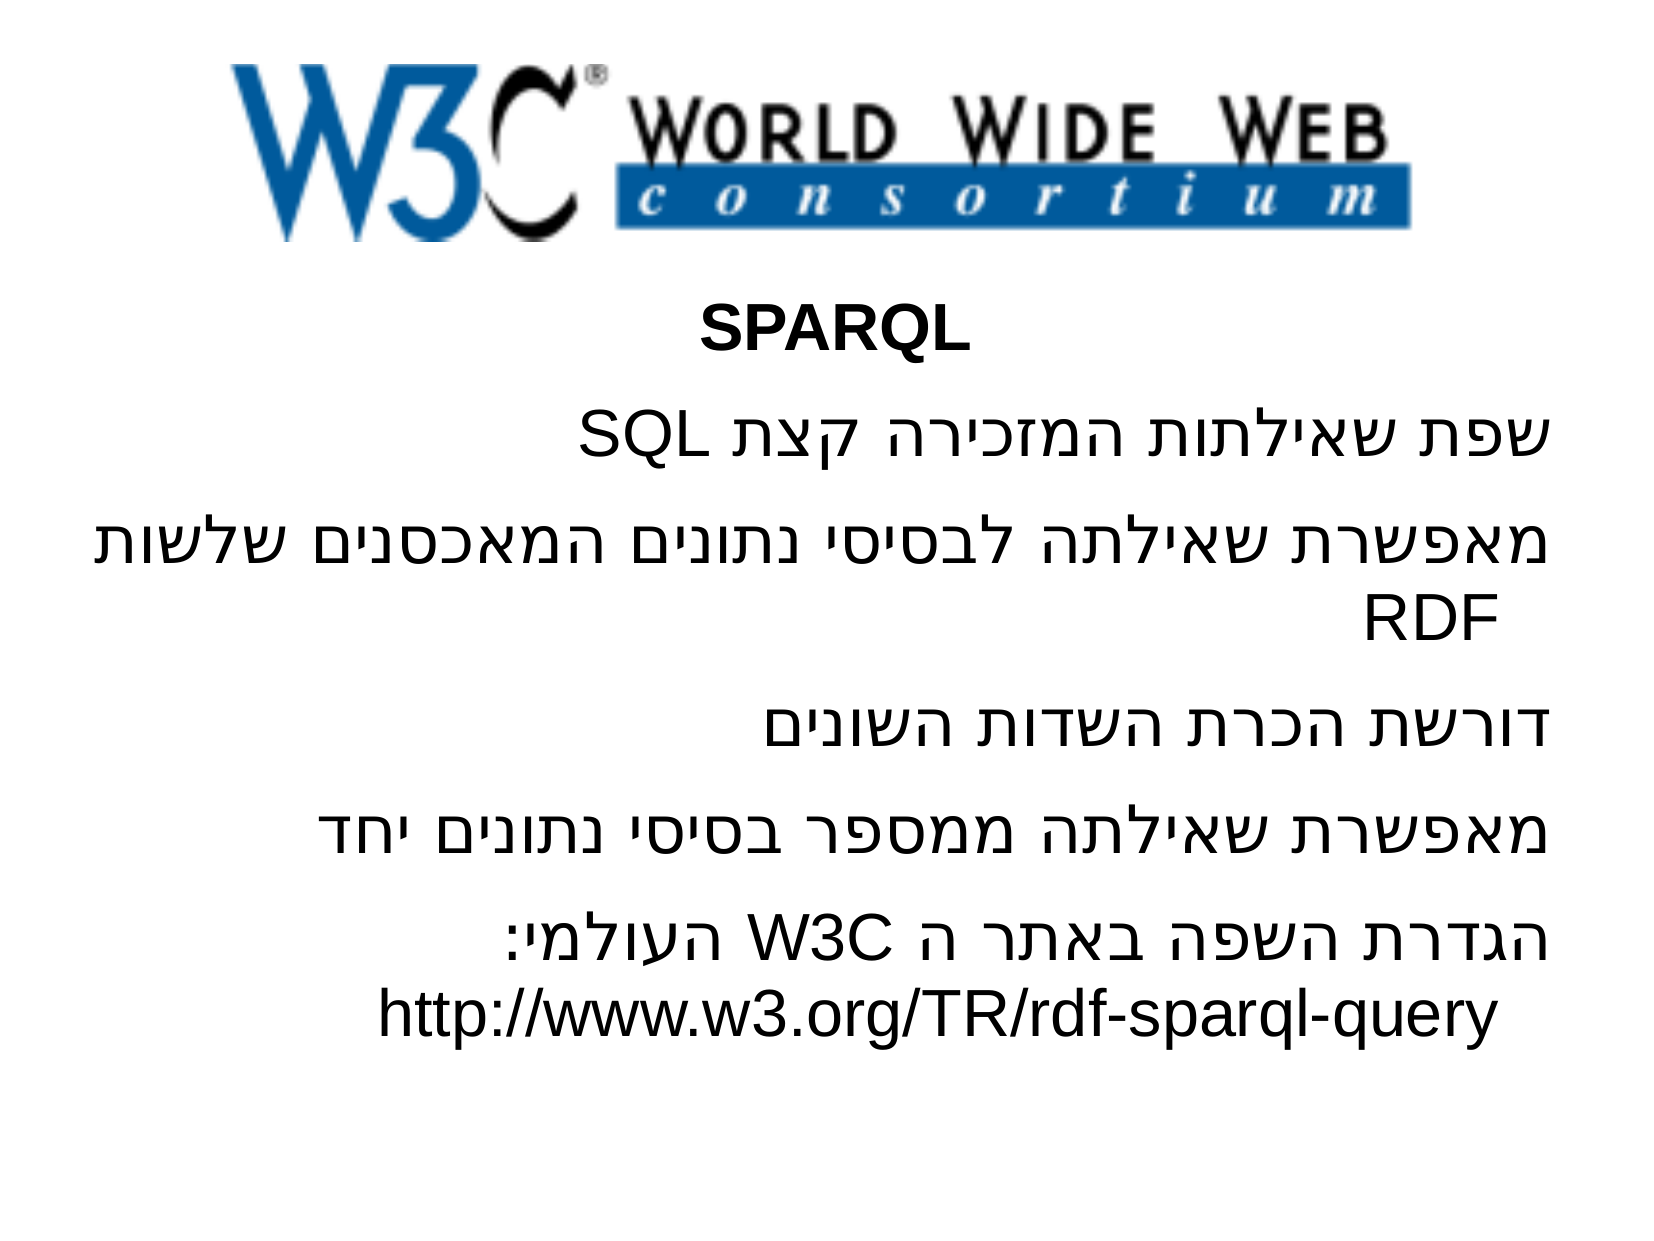

#
SPARQL
שפת שאילתות המזכירה קצת SQL
מאפשרת שאילתה לבסיסי נתונים המאכסנים שלשות RDF
דורשת הכרת השדות השונים
מאפשרת שאילתה ממספר בסיסי נתונים יחד
הגדרת השפה באתר ה W3C העולמי: http://www.w3.org/TR/rdf-sparql-query